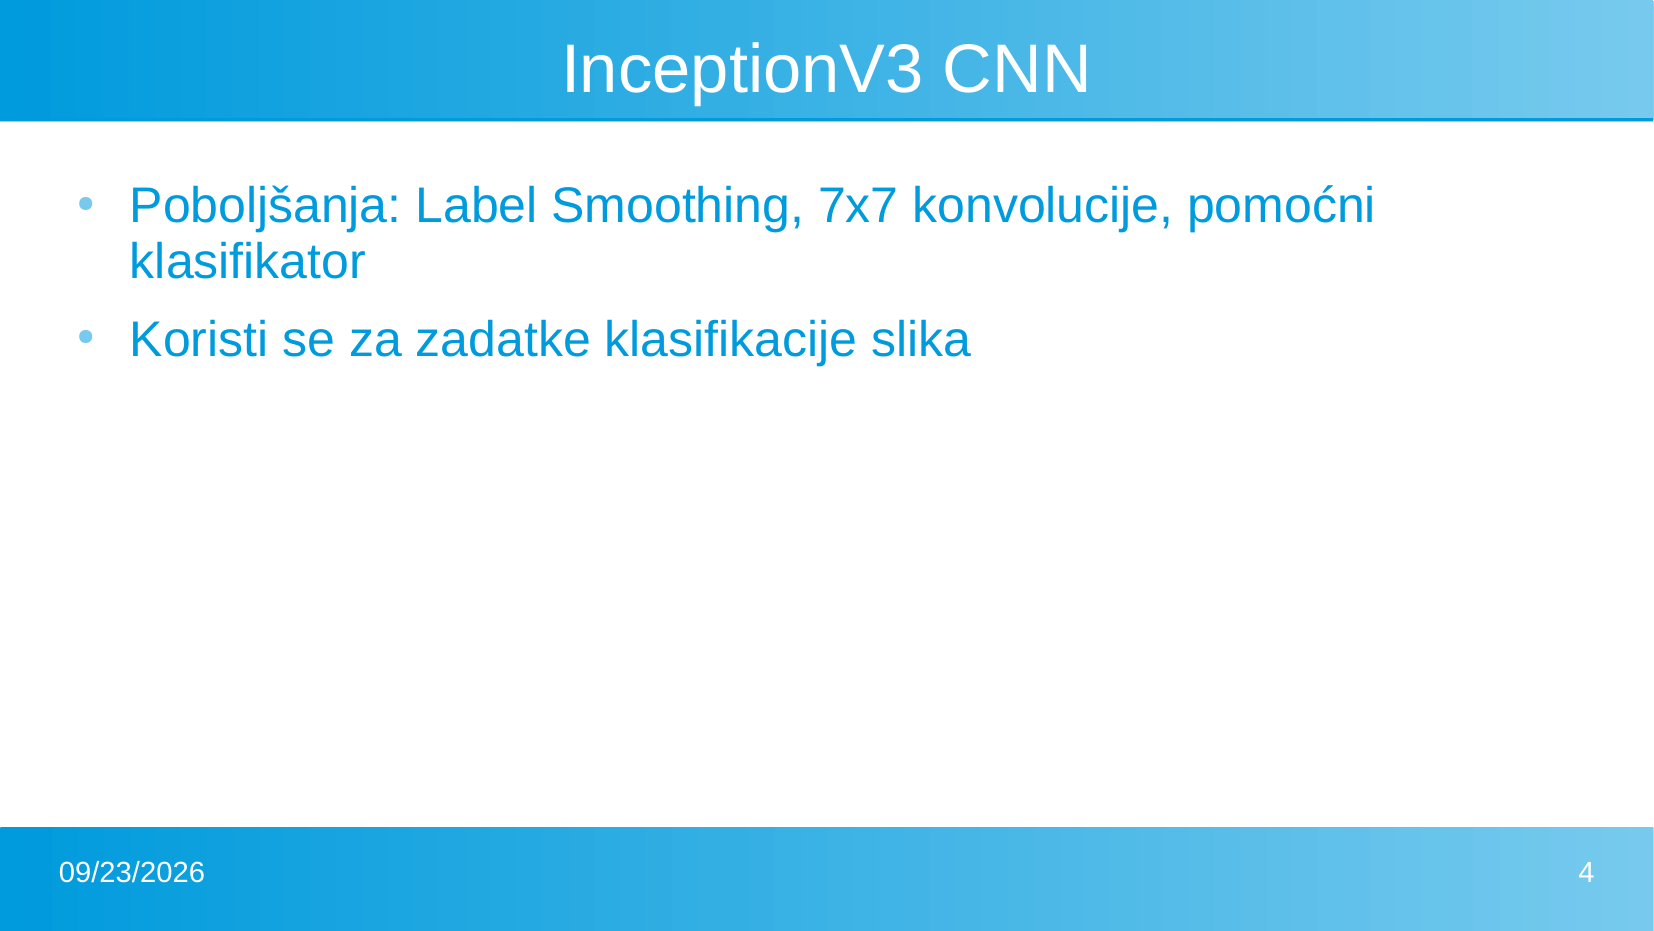

# InceptionV3 CNN
Poboljšanja: Label Smoothing, 7x7 konvolucije, pomoćni klasifikator
Koristi se za zadatke klasifikacije slika
4